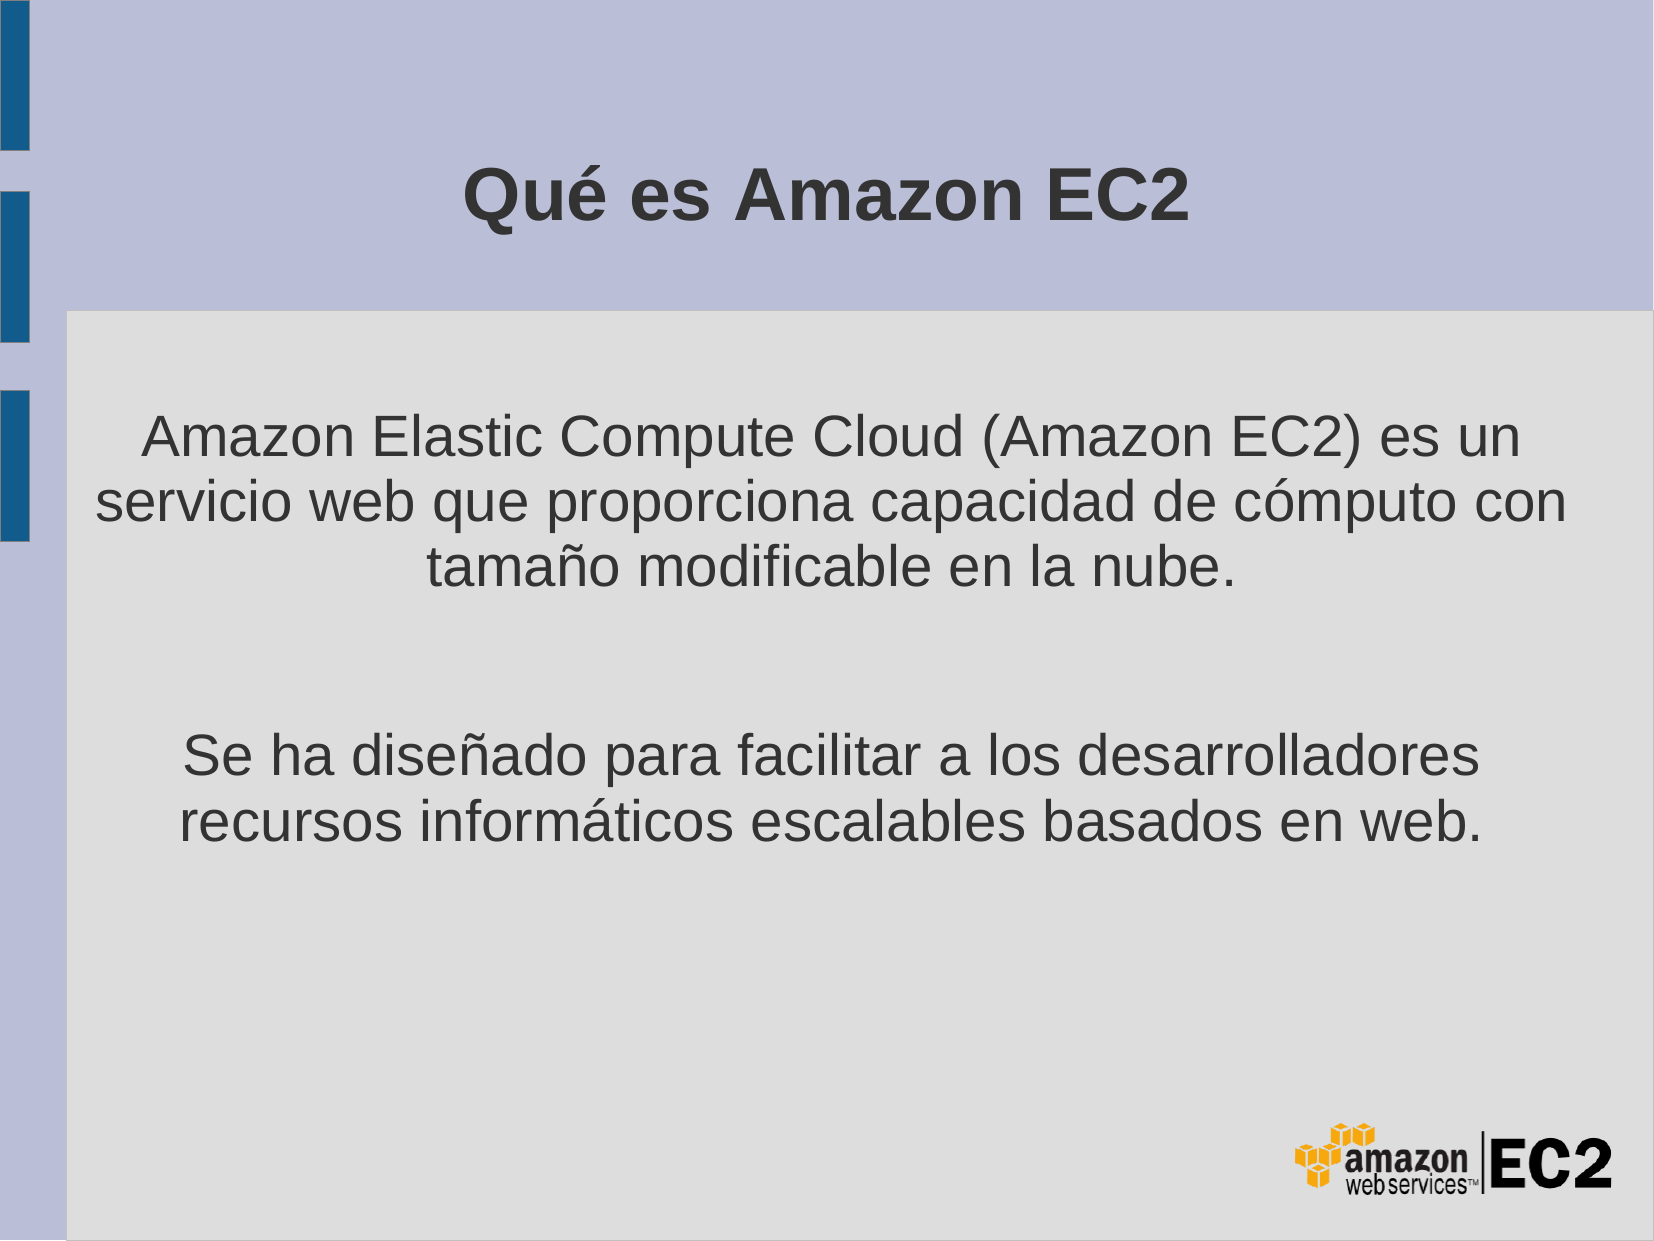

# Qué es Amazon EC2
Amazon Elastic Compute Cloud (Amazon EC2) es un servicio web que proporciona capacidad de cómputo con tamaño modificable en la nube.
Se ha diseñado para facilitar a los desarrolladores recursos informáticos escalables basados en web.